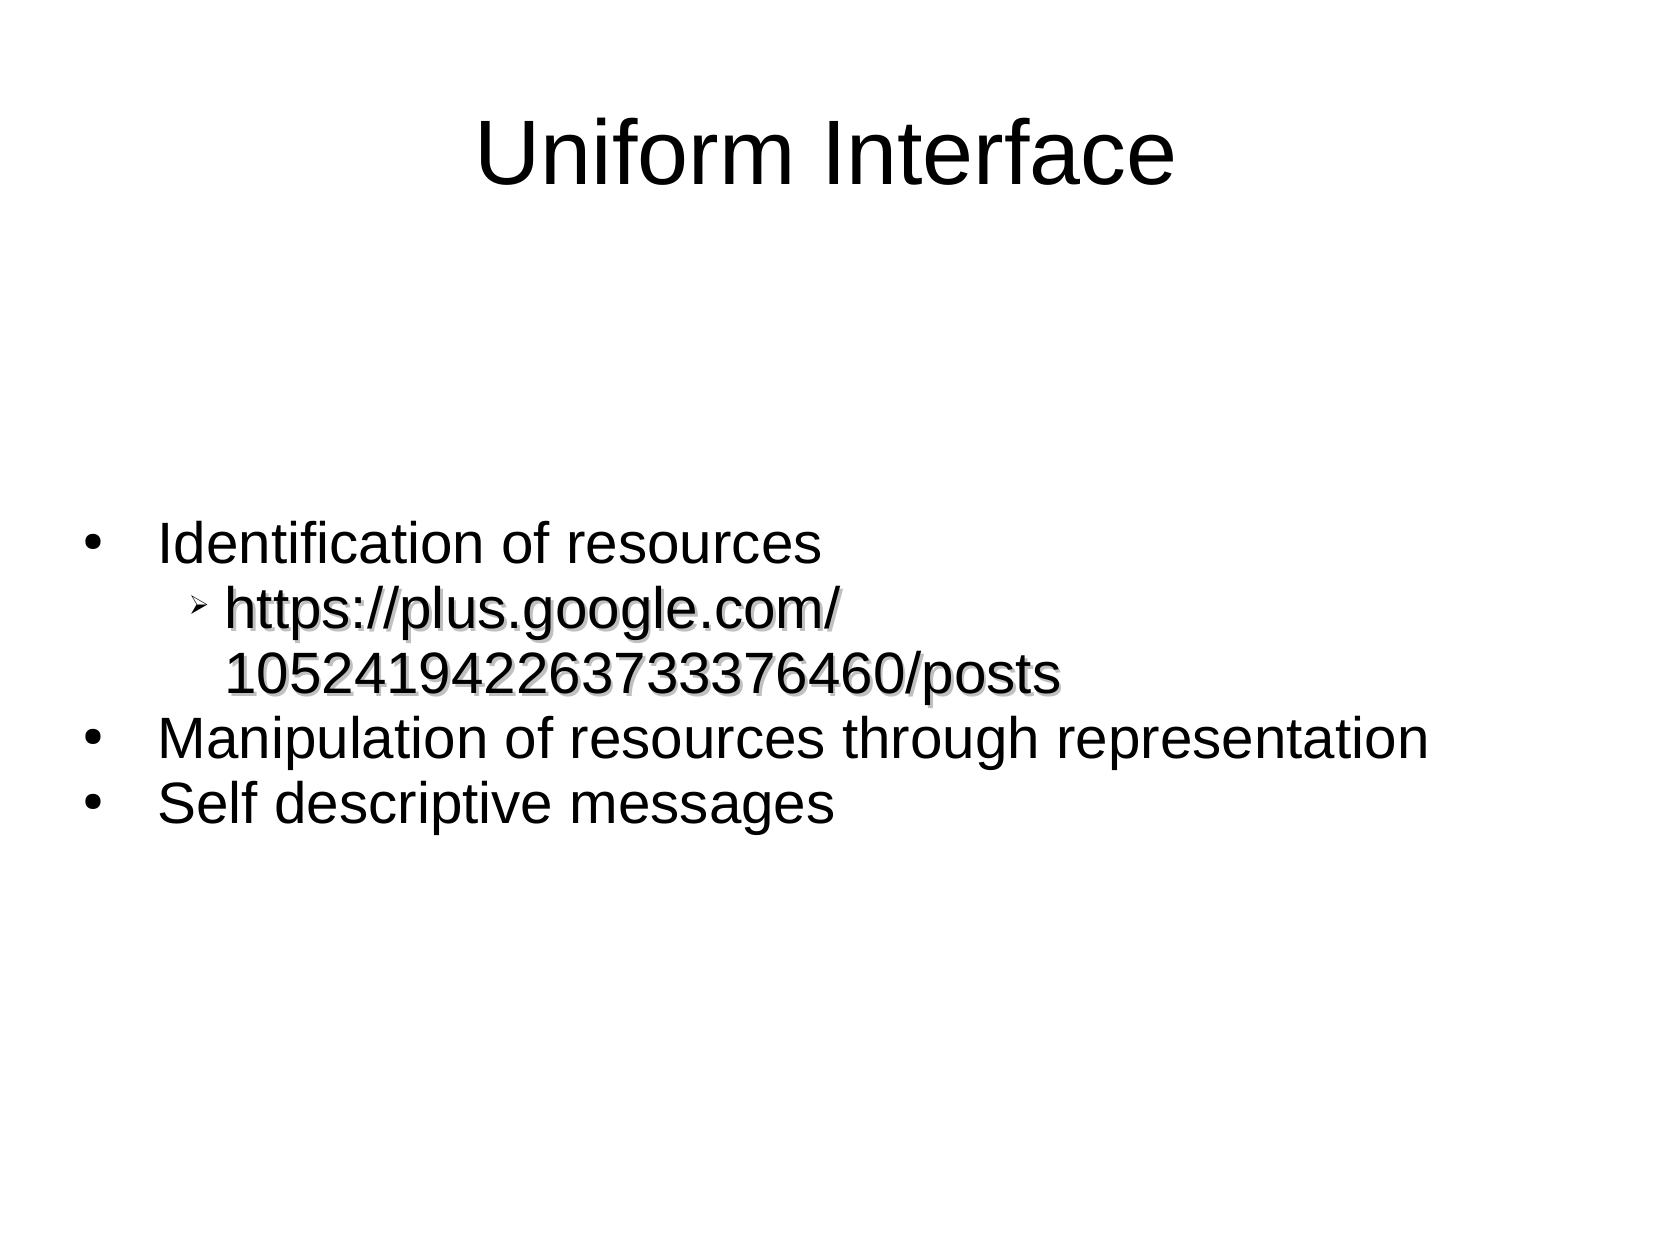

Uniform Interface
# Identification of resources
https://plus.google.com/105241942263733376460/posts
	Manipulation of resources through representation
	Self descriptive messages